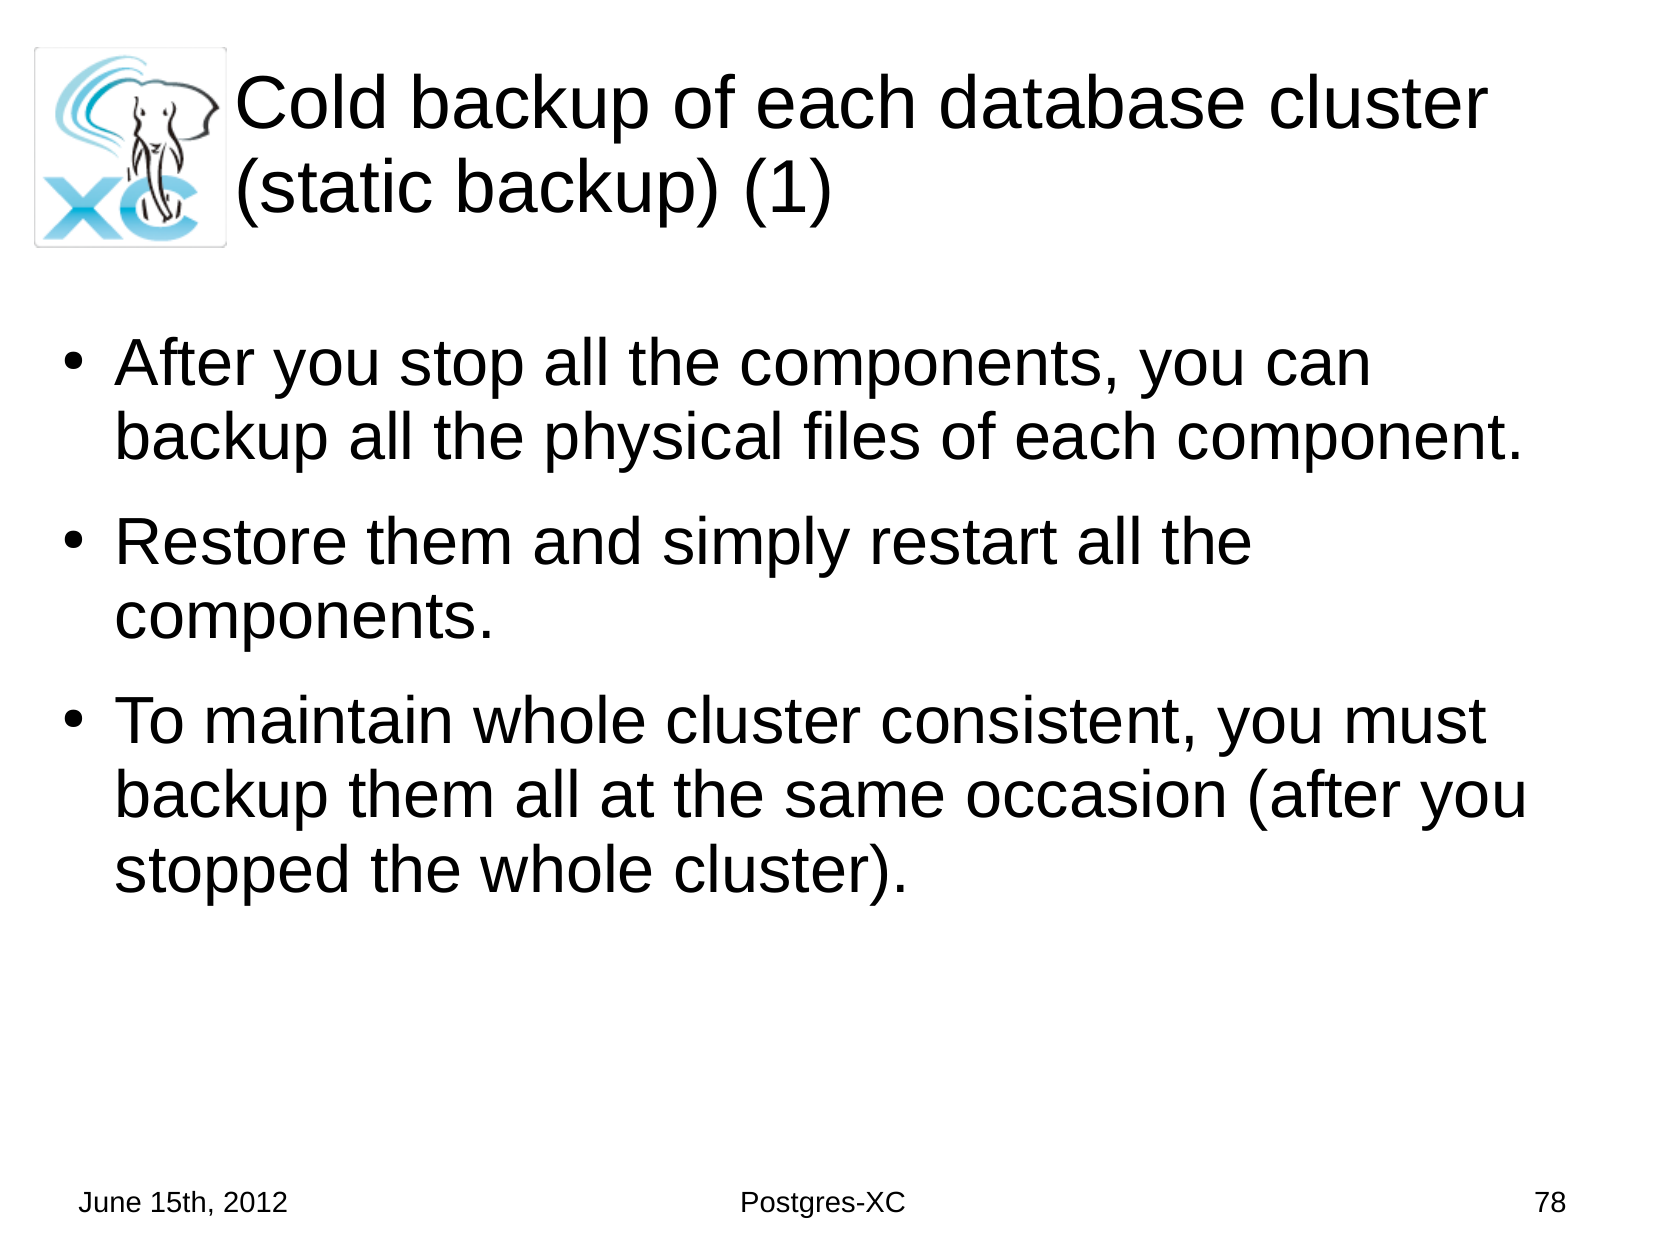

# Cold backup of each database cluster (static backup) (1)
After you stop all the components, you can backup all the physical files of each component.
Restore them and simply restart all the components.
To maintain whole cluster consistent, you must backup them all at the same occasion (after you stopped the whole cluster).
78